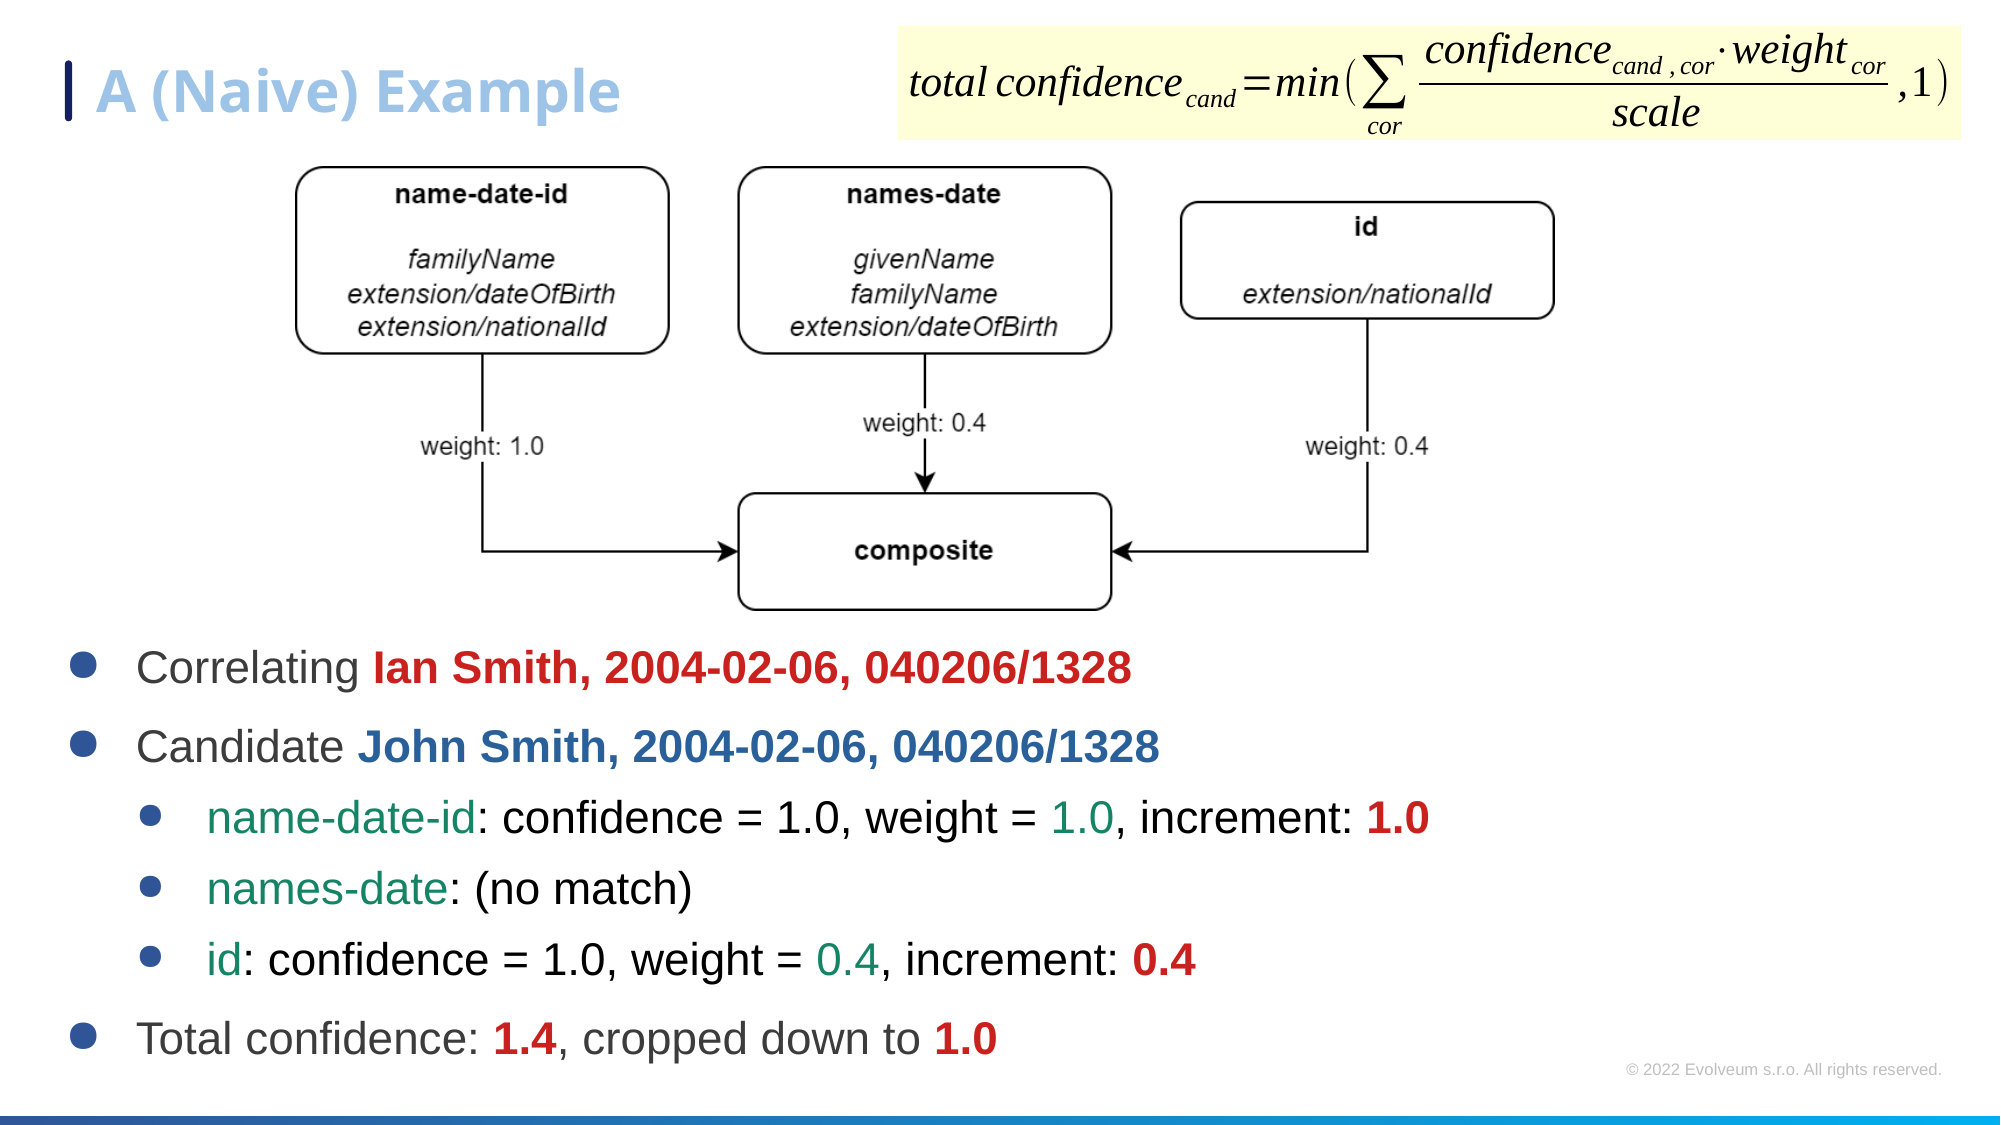

# A (Naive) Example
Correlating Ian Smith, 2004-02-06, 040206/1328
Candidate John Smith, 2004-02-06, 040206/1328
name-date-id: confidence = 1.0, weight = 1.0, increment: 1.0
names-date: (no match)
id: confidence = 1.0, weight = 0.4, increment: 0.4
Total confidence: 1.4, cropped down to 1.0